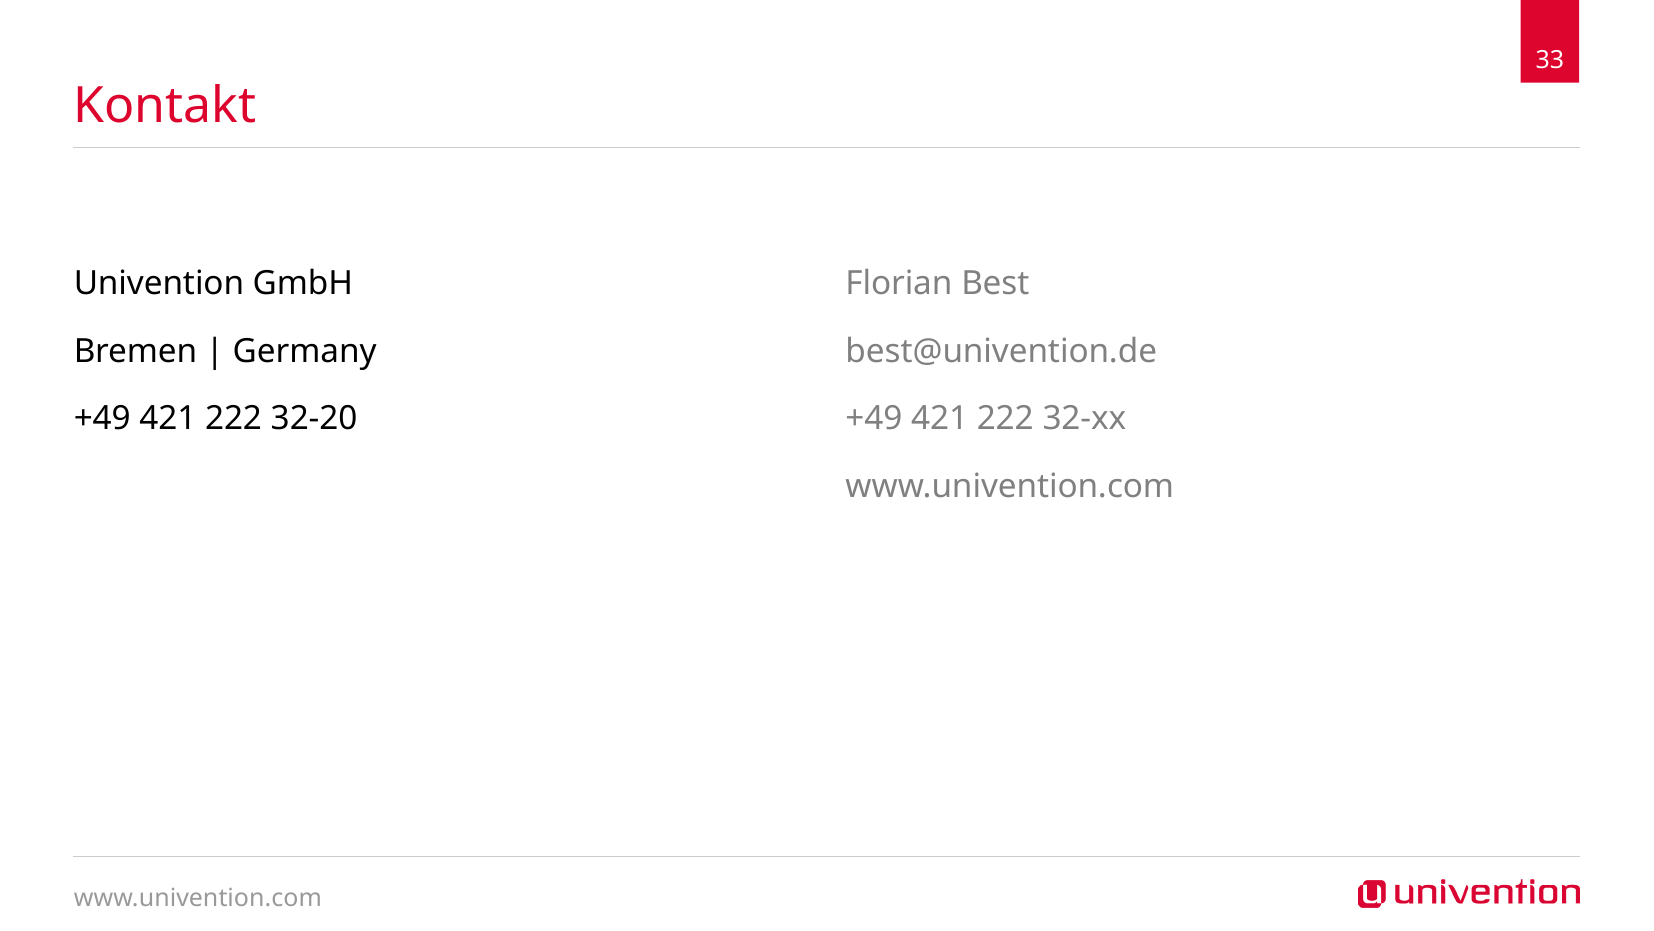

# Kontakt
Univention GmbH
Bremen | Germany
+49 421 222 32-20
Florian Best
best@univention.de
+49 421 222 32-xx
www.univention.com